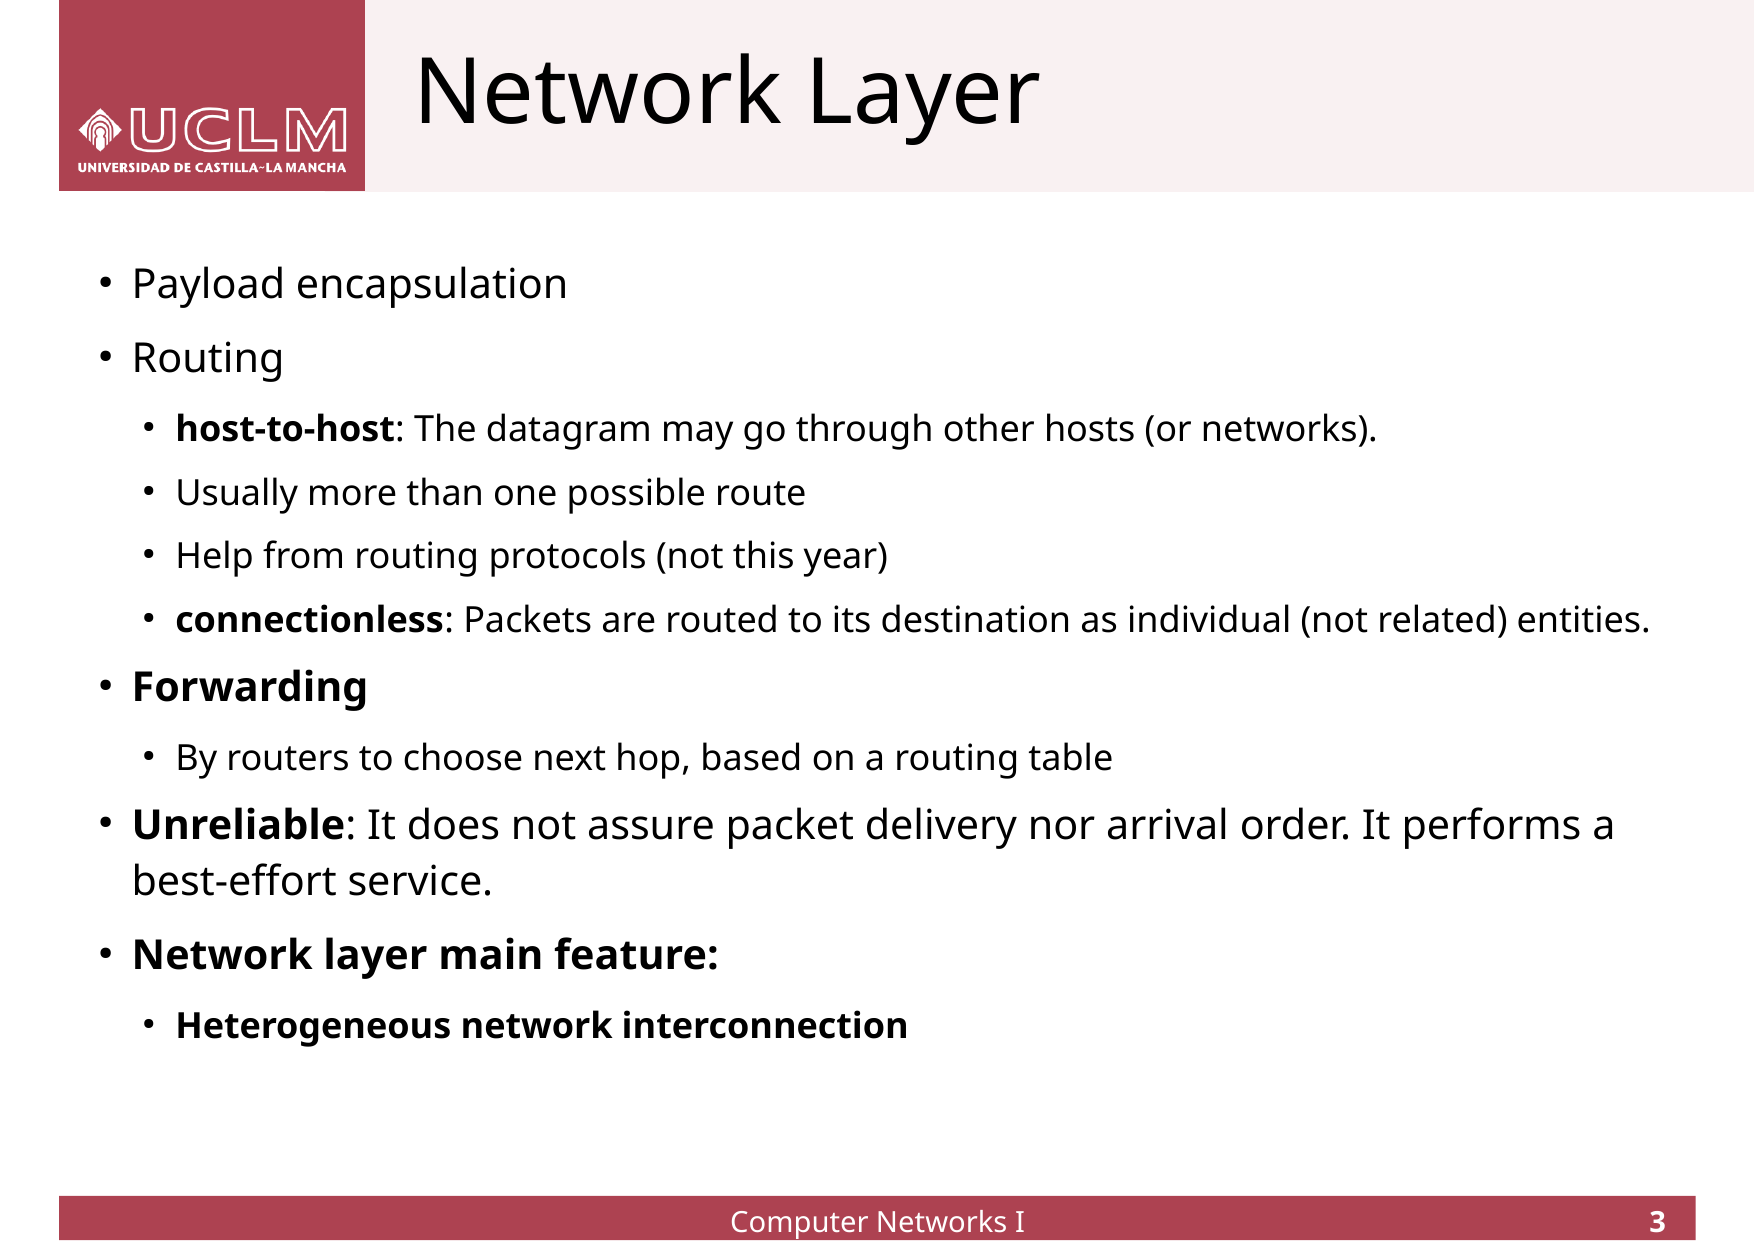

# Network Layer
Payload encapsulation
Routing
host-to-host: The datagram may go through other hosts (or networks).
Usually more than one possible route
Help from routing protocols (not this year)
connectionless: Packets are routed to its destination as individual (not related) entities.
Forwarding
By routers to choose next hop, based on a routing table
Unreliable: It does not assure packet delivery nor arrival order. It performs a best-effort service.
Network layer main feature:
Heterogeneous network interconnection
Computer Networks I
3